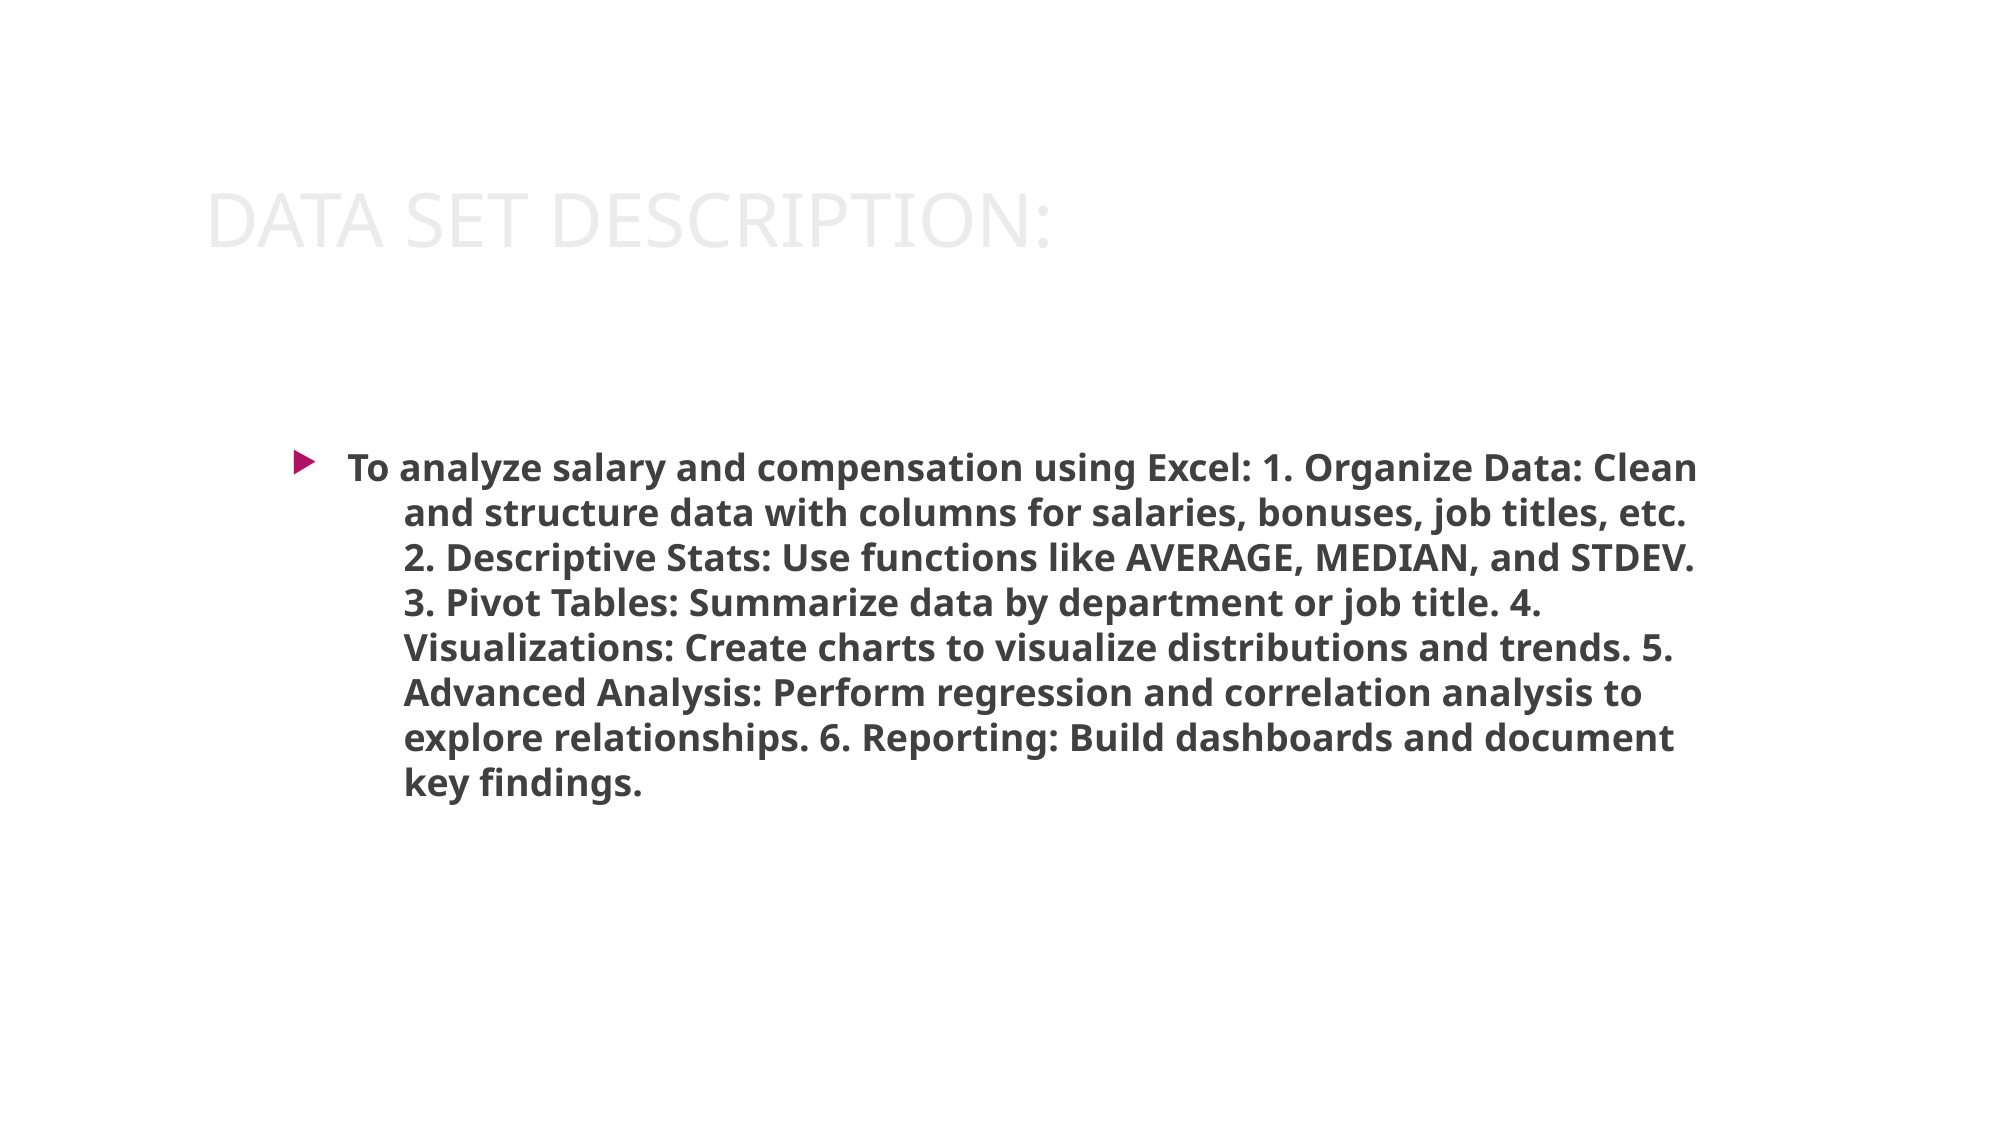

# DATA SET DESCRIPTION:
To analyze salary and compensation using Excel: 1. Organize Data: Clean and structure data with columns for salaries, bonuses, job titles, etc. 2. Descriptive Stats: Use functions like AVERAGE, MEDIAN, and STDEV. 3. Pivot Tables: Summarize data by department or job title. 4. Visualizations: Create charts to visualize distributions and trends. 5. Advanced Analysis: Perform regression and correlation analysis to explore relationships. 6. Reporting: Build dashboards and document key findings.